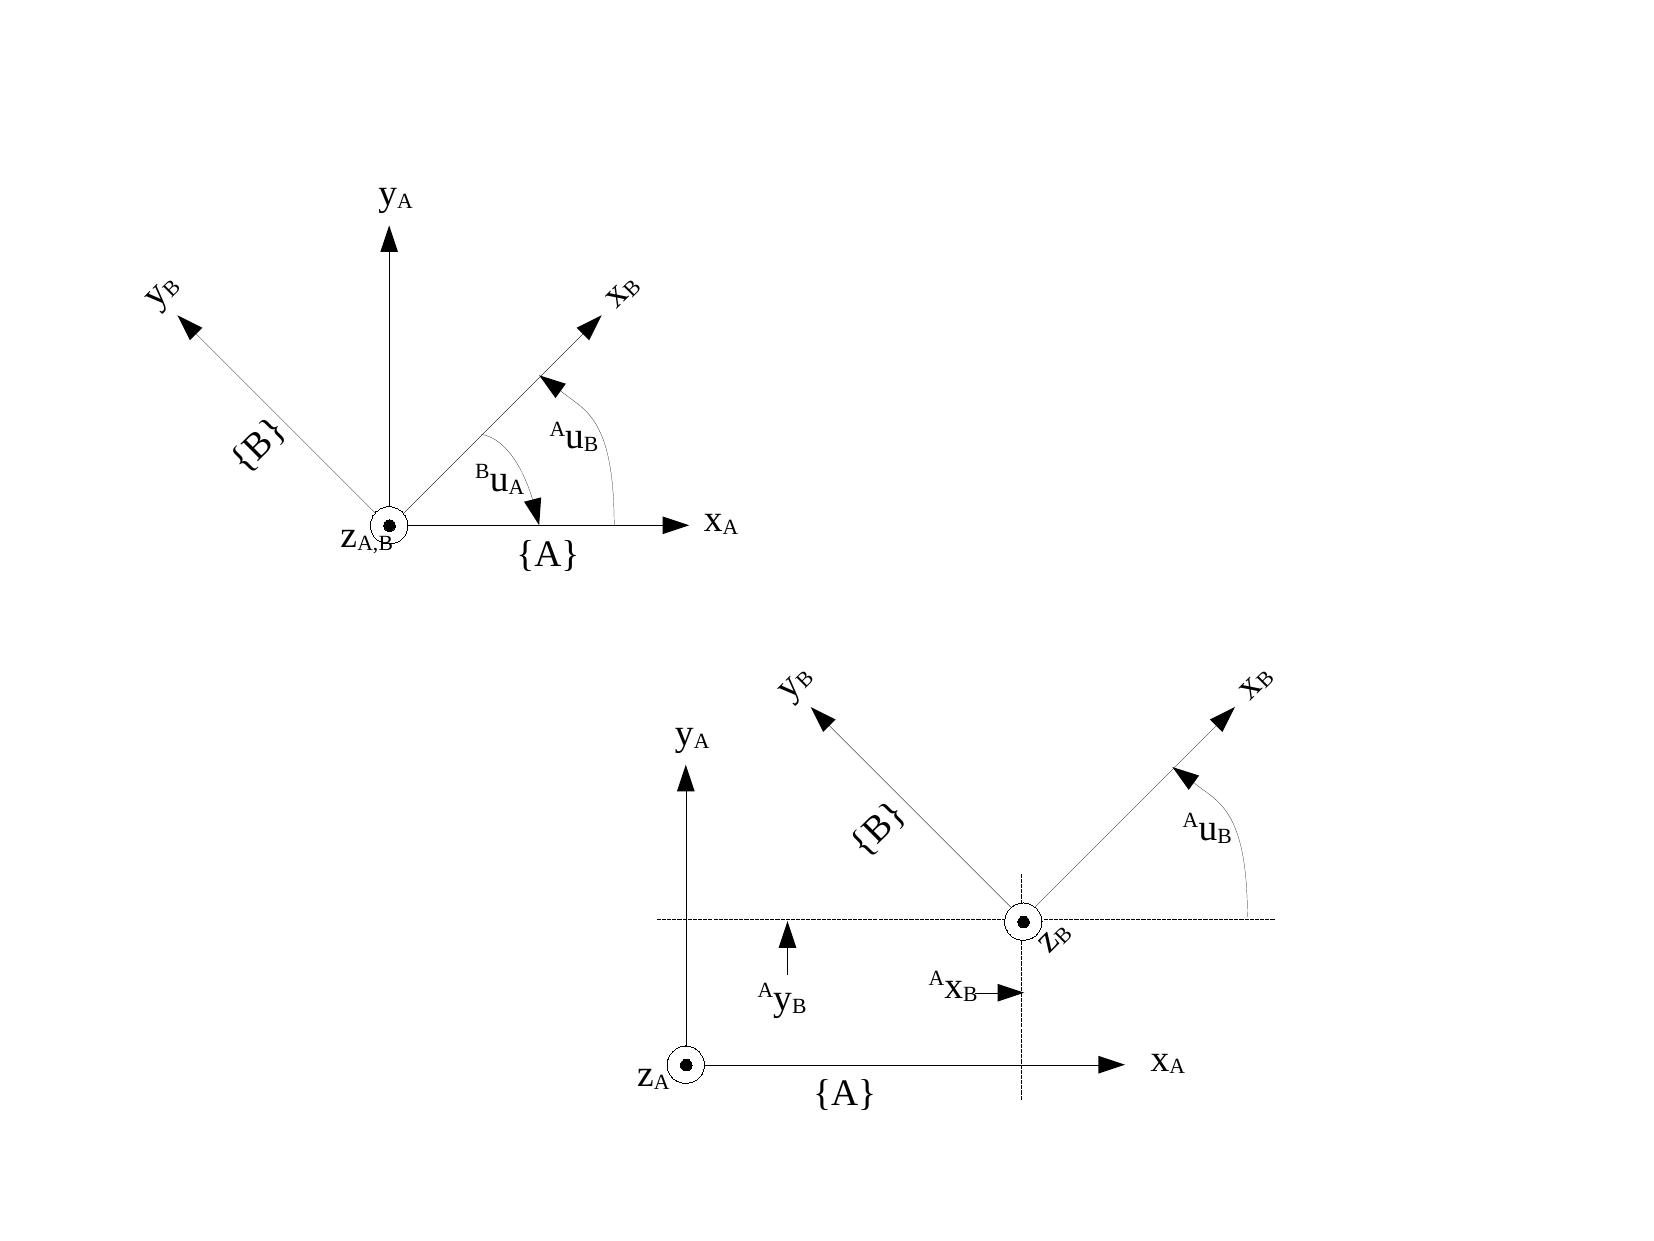

yA
xA
yB
xB
AuB
{B}
BuA
zA,B
{A}
yB
xB
yA
{B}
AuB
zB
AxB
AyB
xA
zA
{A}